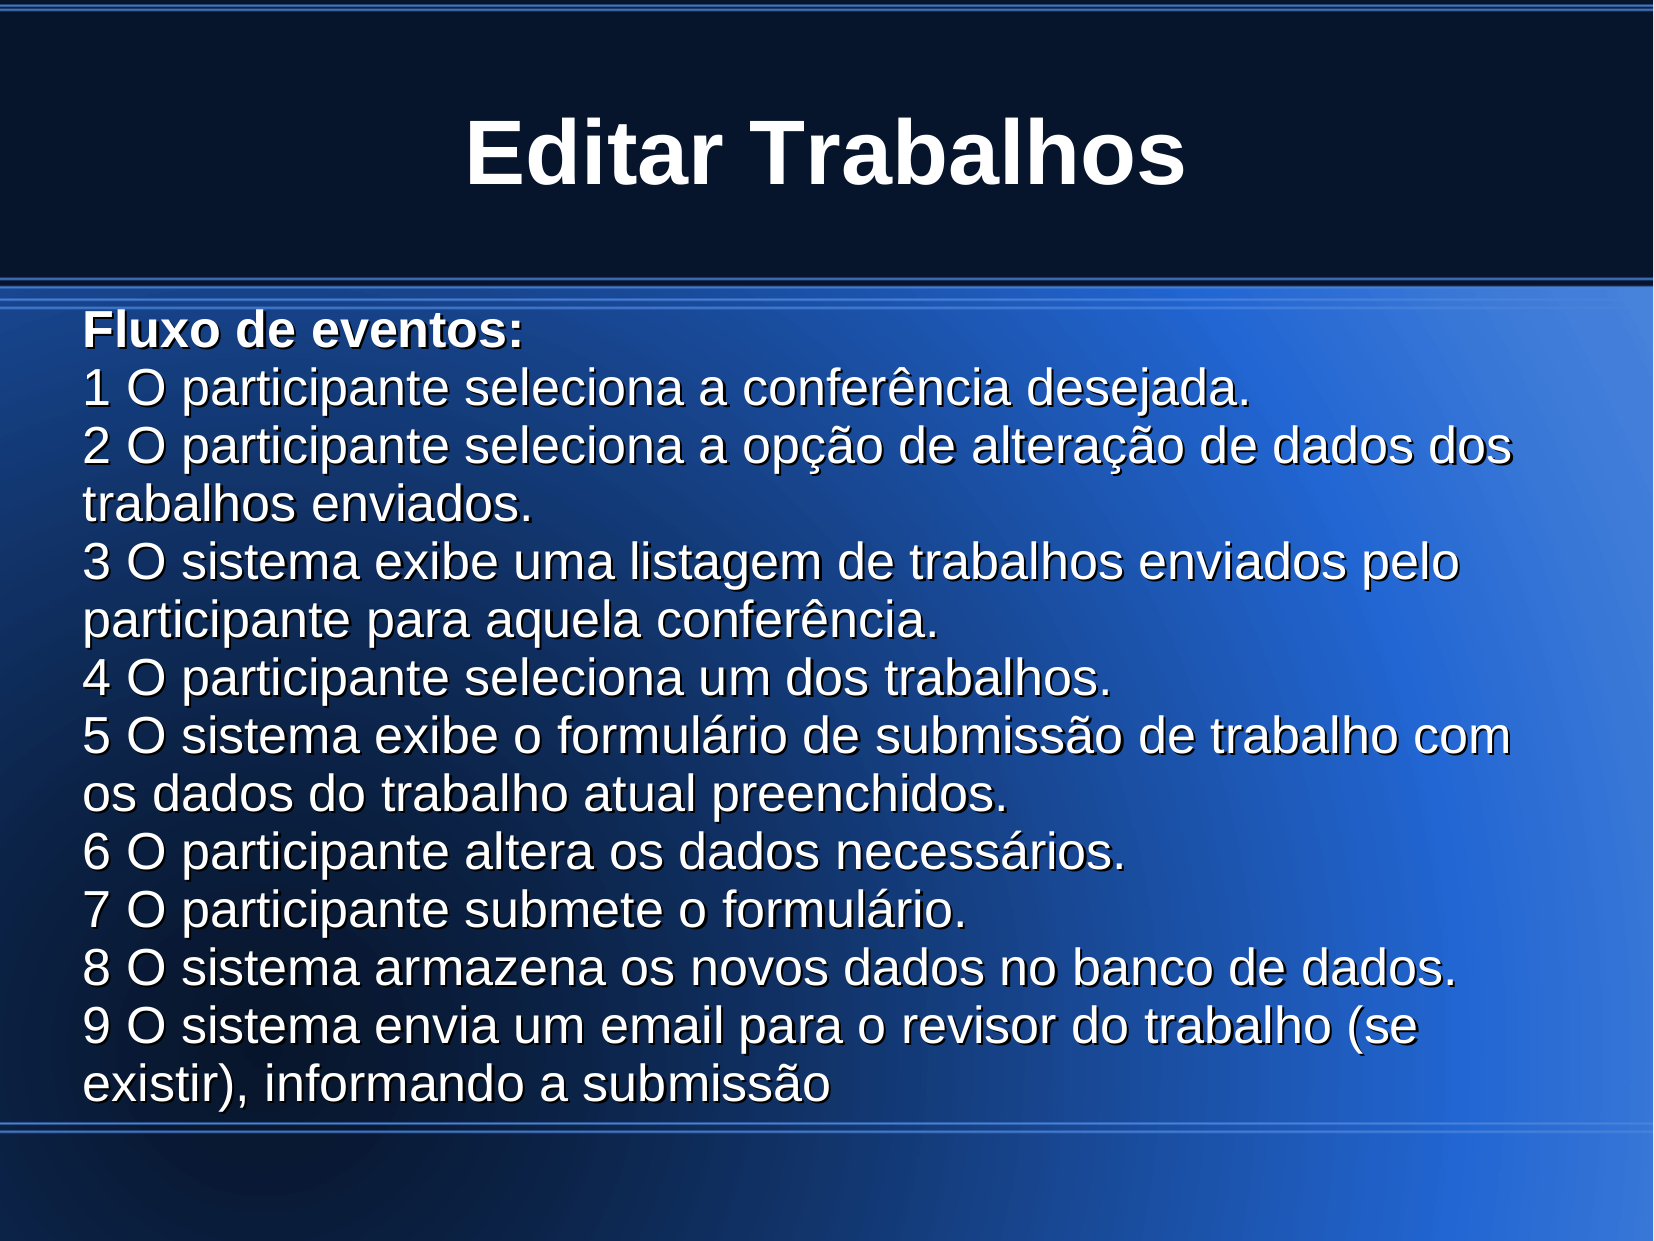

# Editar Trabalhos
Fluxo de eventos:
1 O participante seleciona a conferência desejada.
2 O participante seleciona a opção de alteração de dados dos trabalhos enviados.
3 O sistema exibe uma listagem de trabalhos enviados pelo participante para aquela conferência.
4 O participante seleciona um dos trabalhos.
5 O sistema exibe o formulário de submissão de trabalho com os dados do trabalho atual preenchidos.
6 O participante altera os dados necessários.
7 O participante submete o formulário.
8 O sistema armazena os novos dados no banco de dados.
9 O sistema envia um email para o revisor do trabalho (se existir), informando a submissão